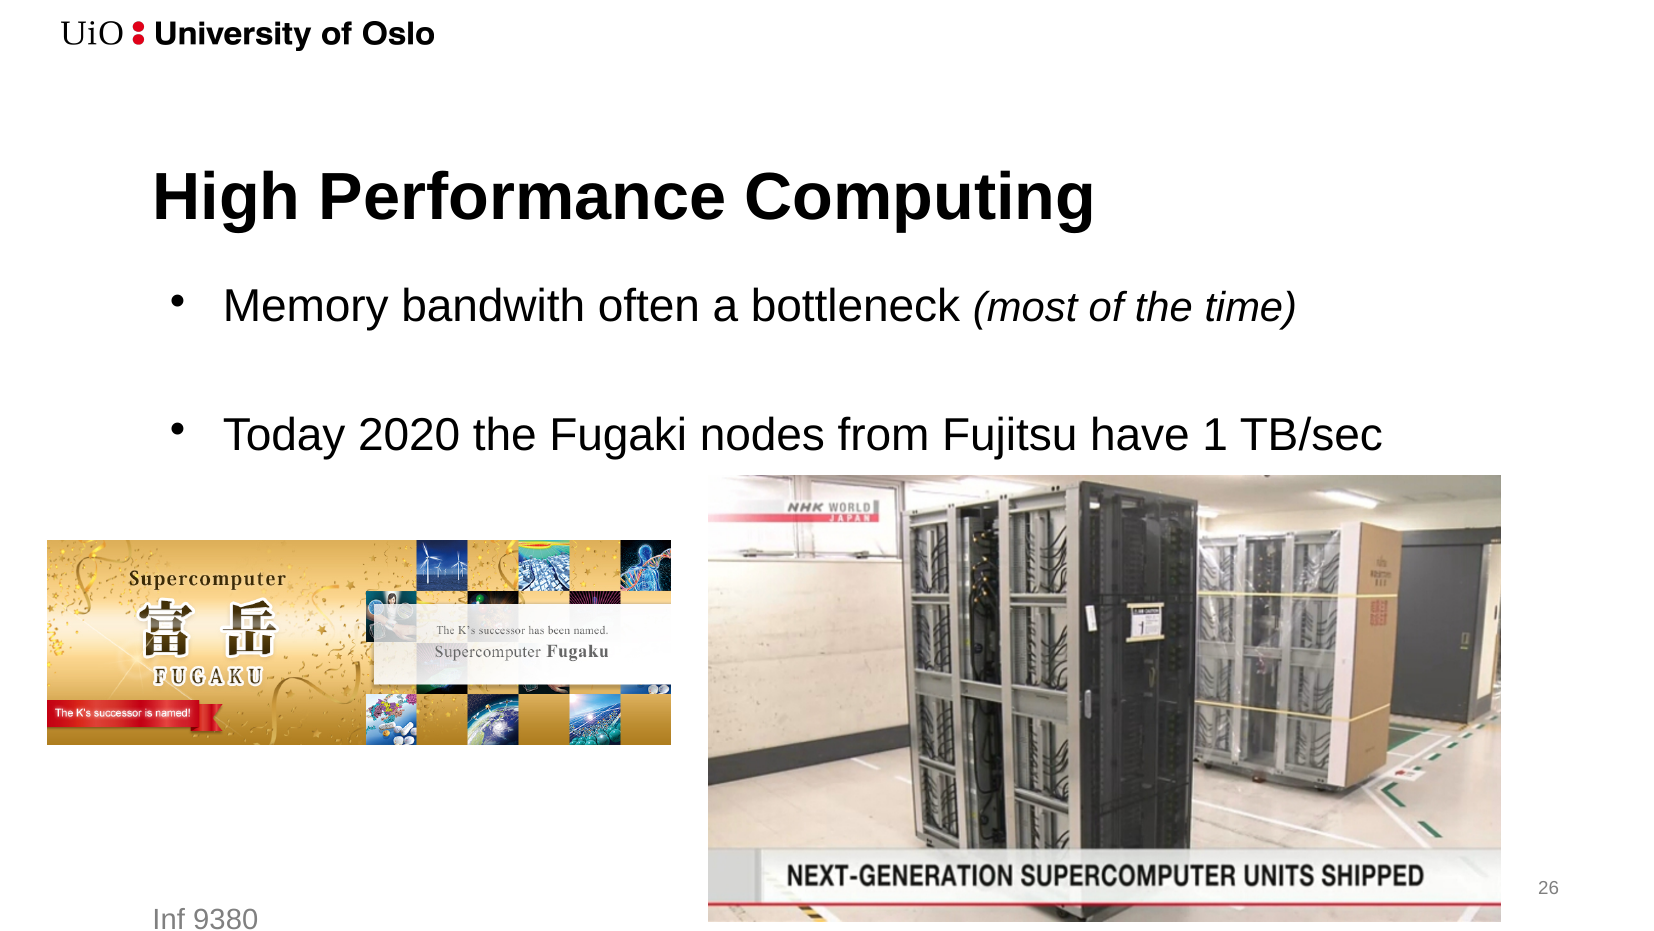

High Performance Computing
Memory bandwith often a bottleneck (most of the time)
Today 2020 the Fugaki nodes from Fujitsu have 1 TB/sec
Inf 9380